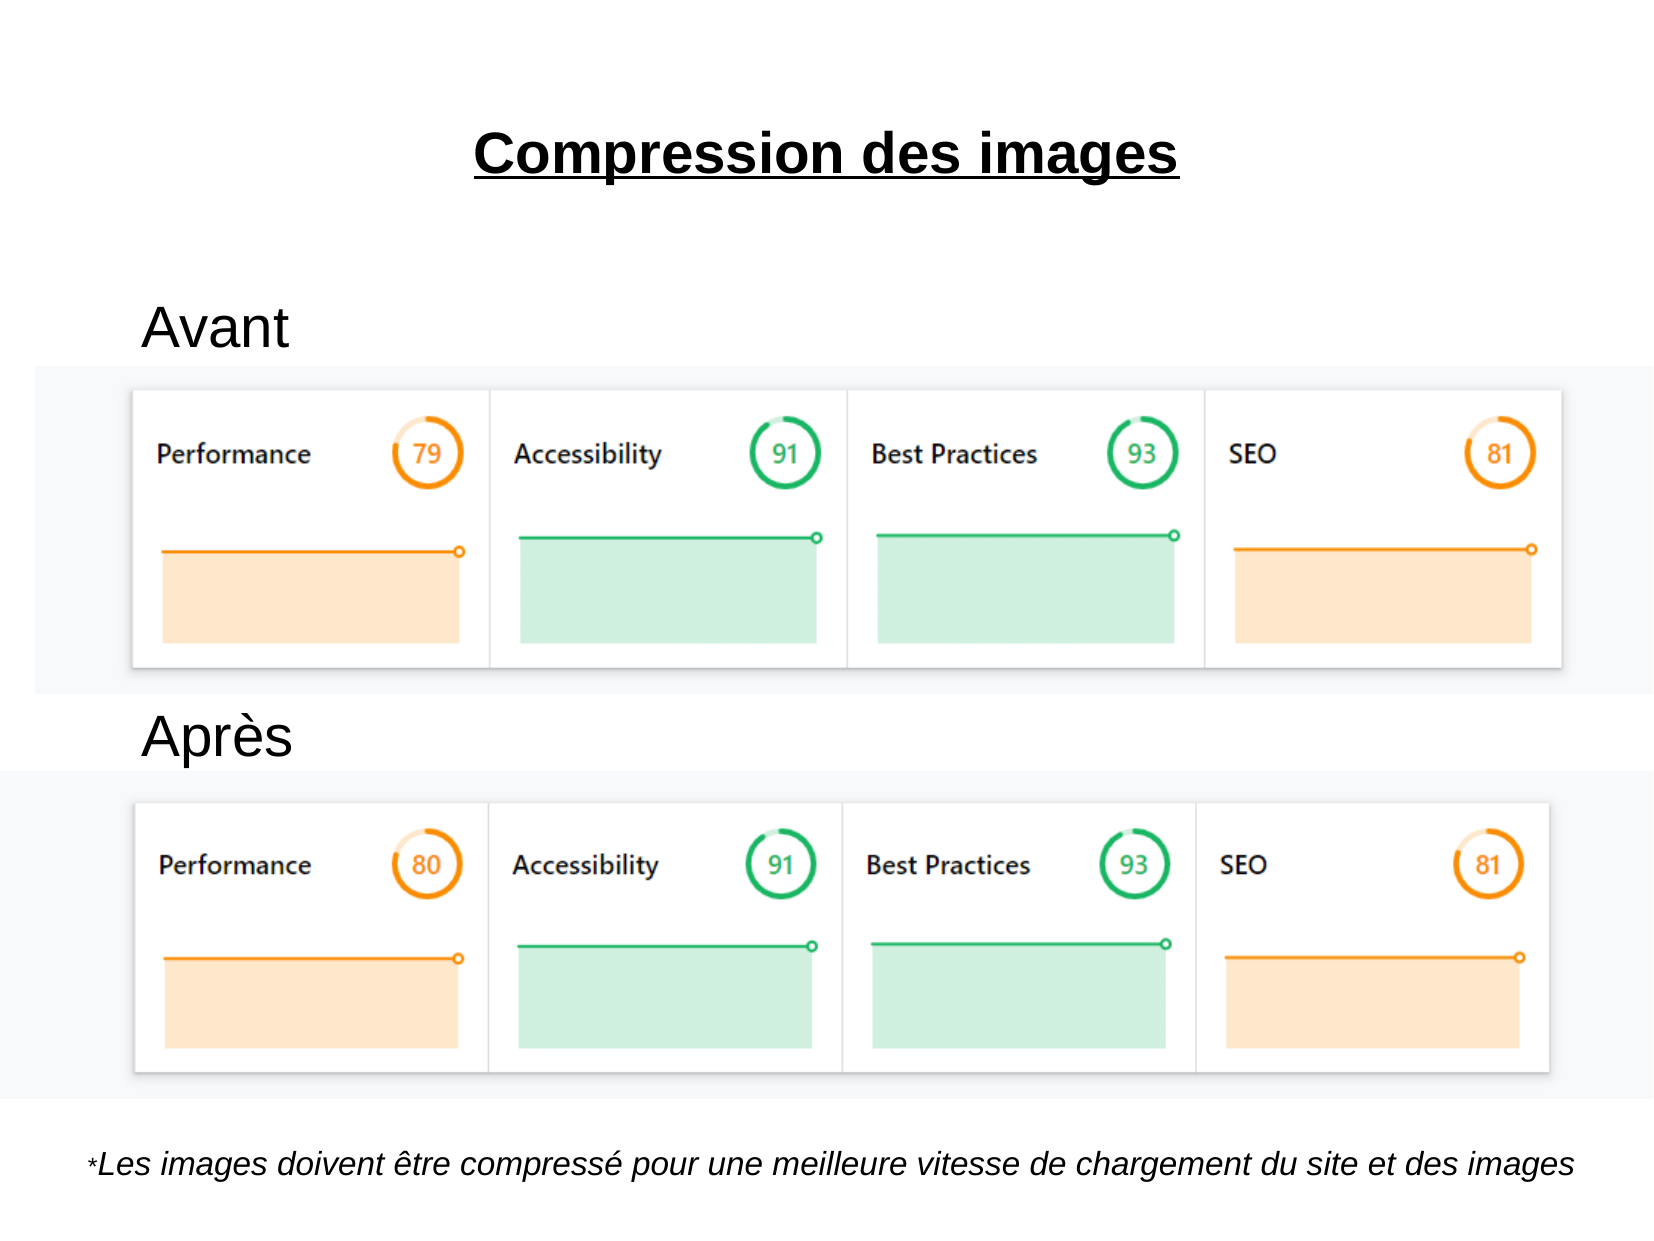

# Compression des images
Avant
Après
*Les images doivent être compressé pour une meilleure vitesse de chargement du site et des images